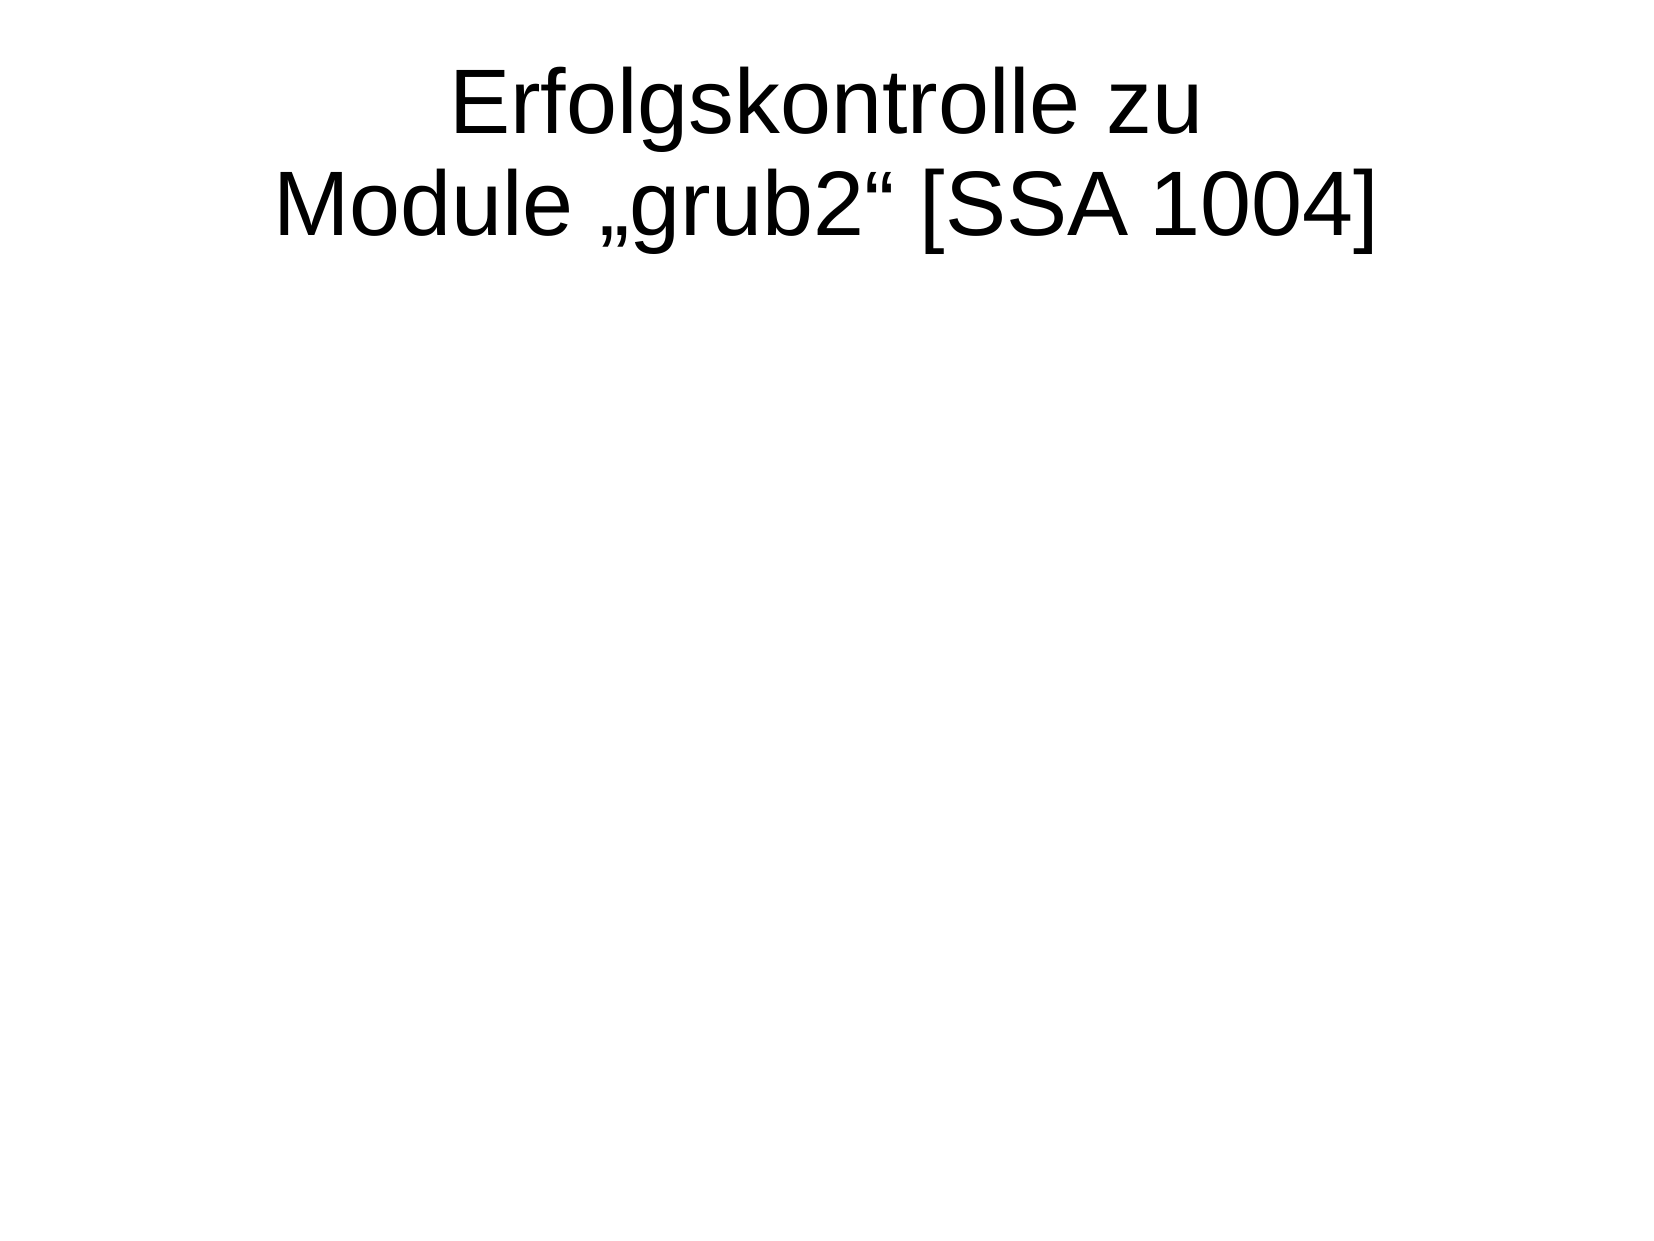

# Erfolgskontrolle zu Module „grub2“ [SSA 1004]